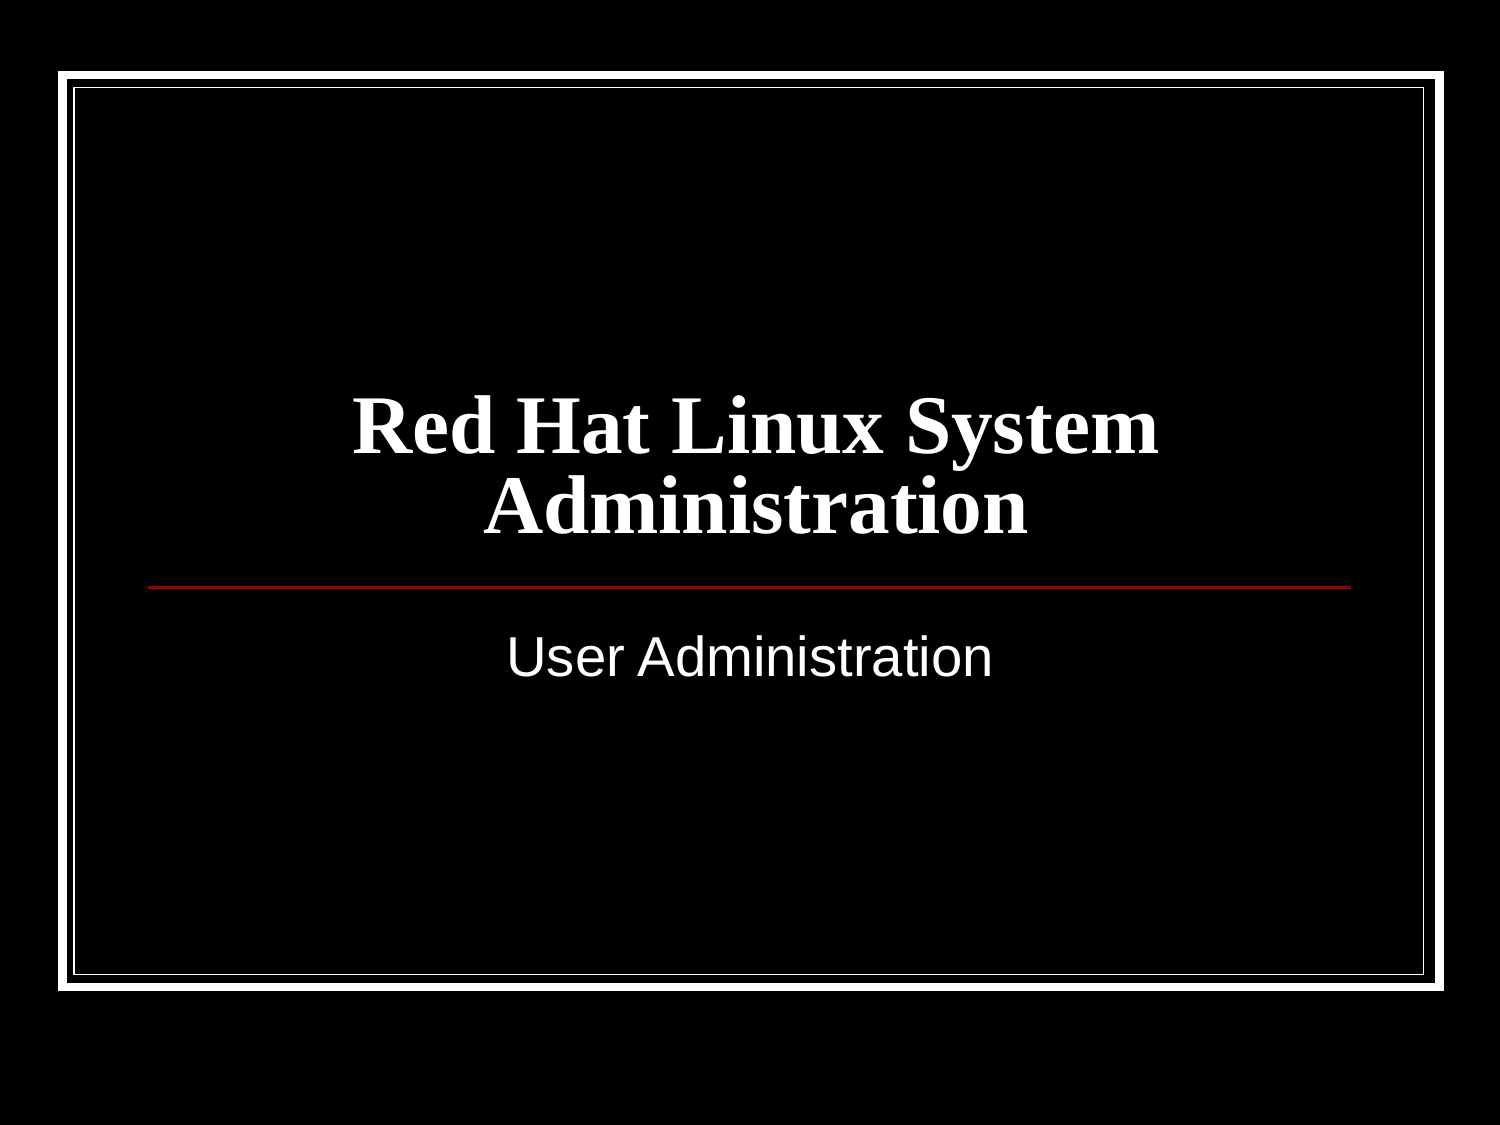

# Red Hat Linux System Administration
User Administration